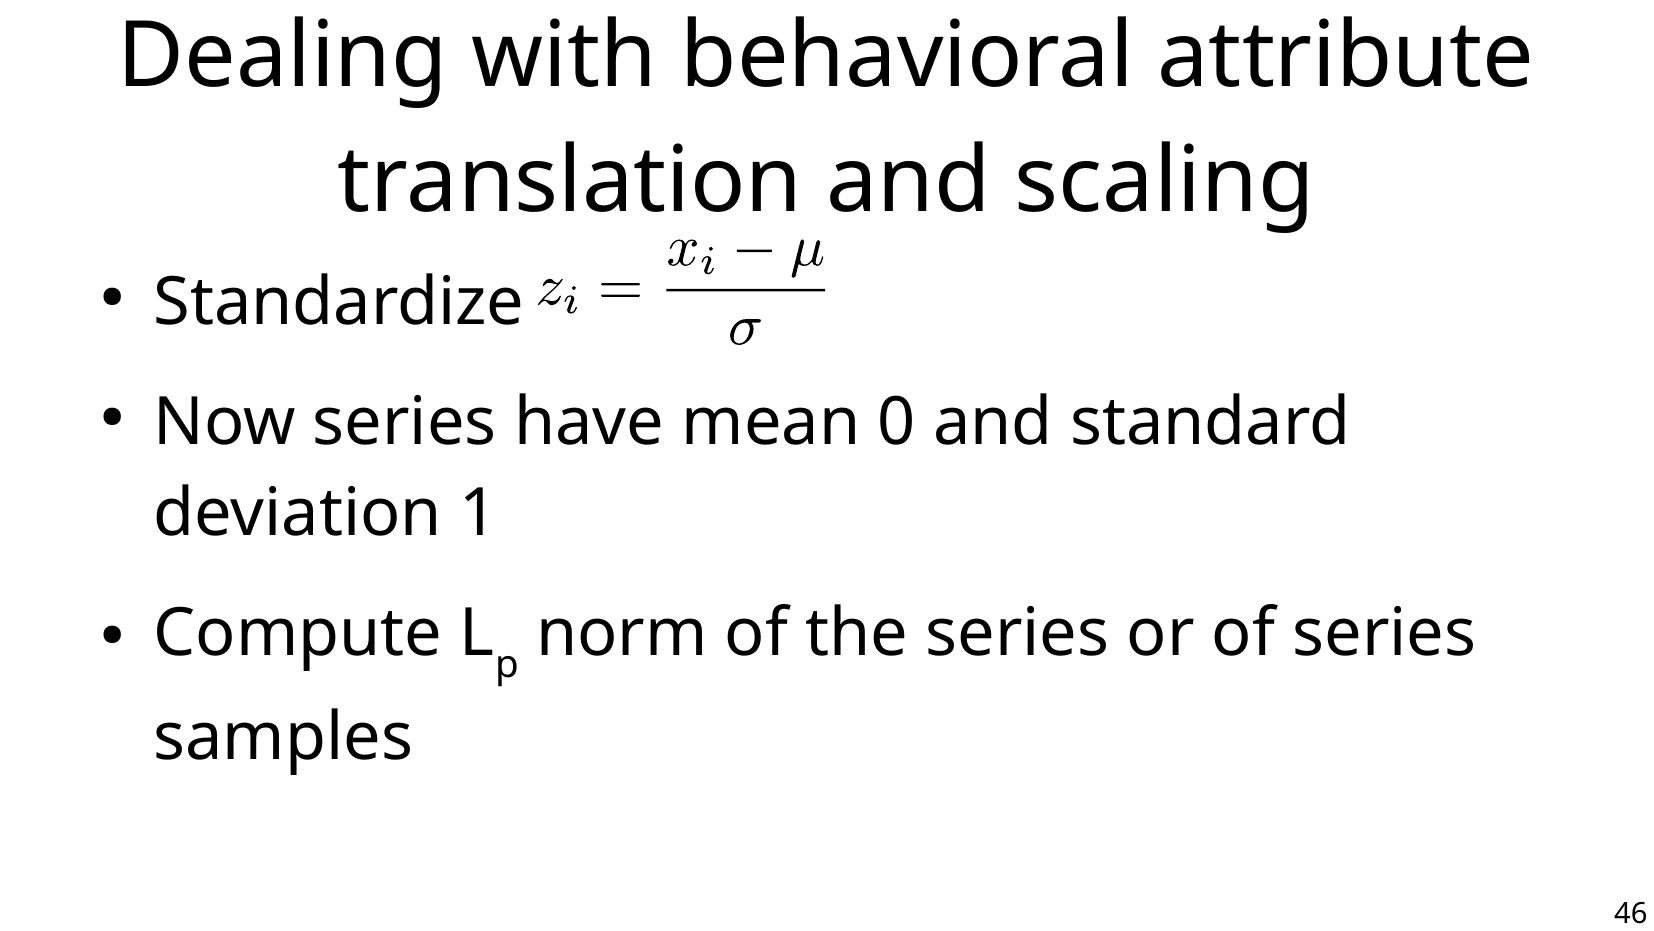

# Dealing with behavioral attribute translation and scaling
Standardize
Now series have mean 0 and standard deviation 1
Compute Lp norm of the series or of series samples
46